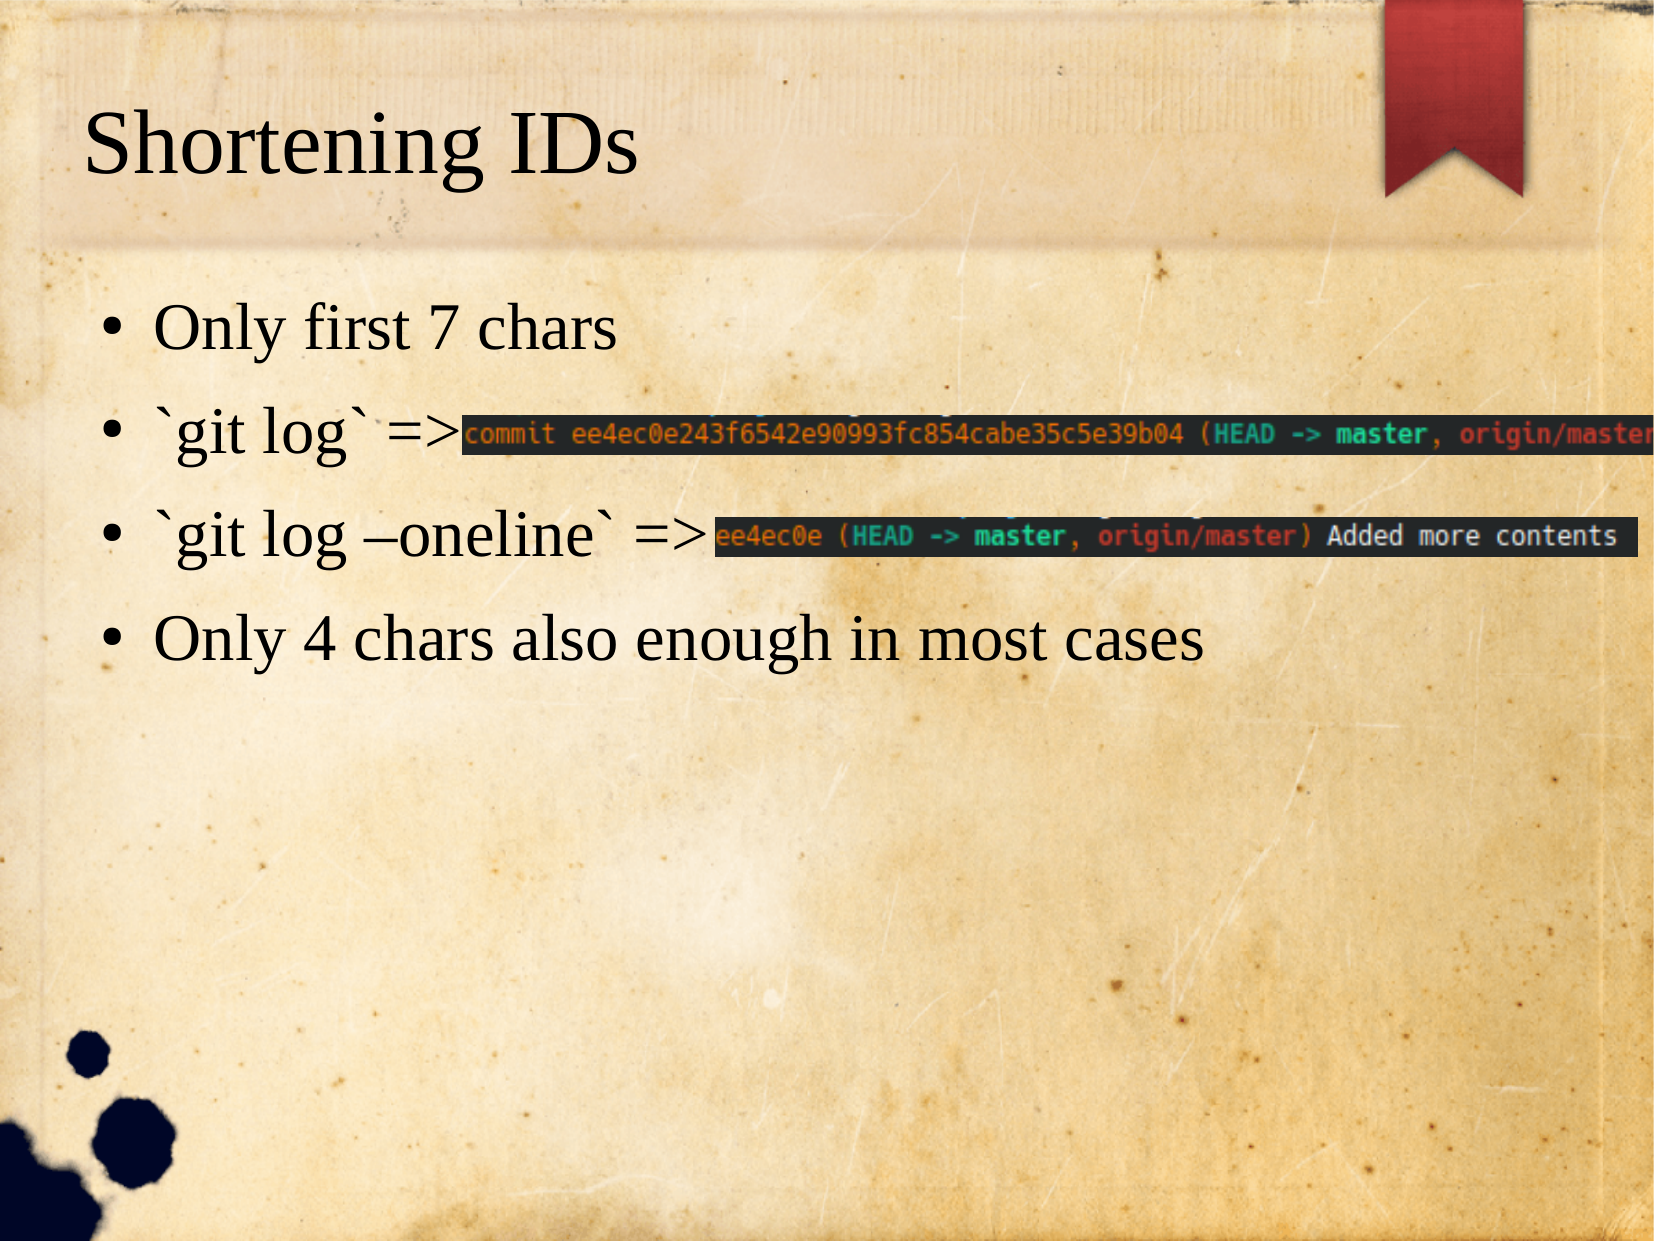

# Shortening IDs
Only first 7 chars
`git log` =>
`git log –oneline` =>
Only 4 chars also enough in most cases